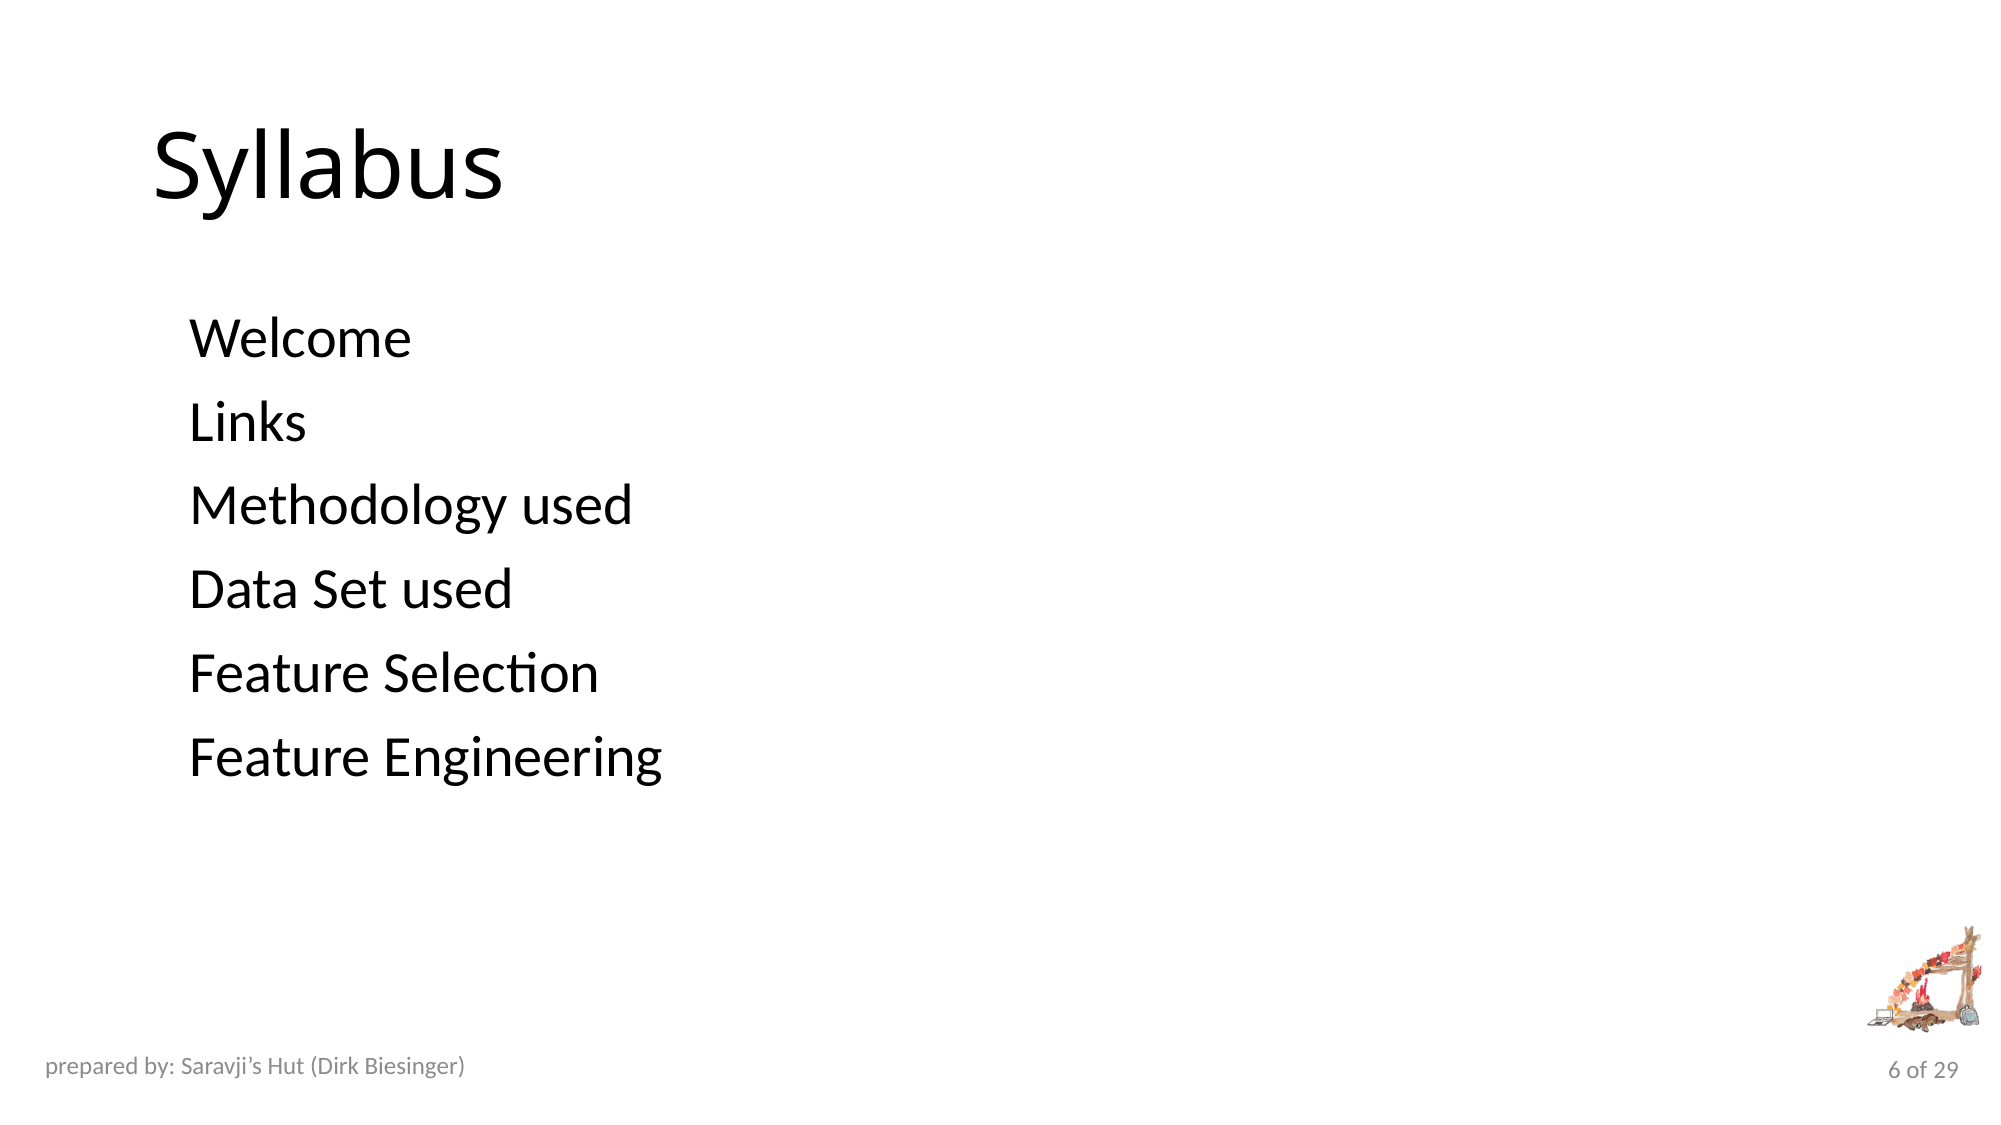

# Syllabus
Welcome
Links
Methodology used
Data Set used
Feature Selection
Feature Engineering
prepared by: Saravji's Hut - Dirk Biesinger
6